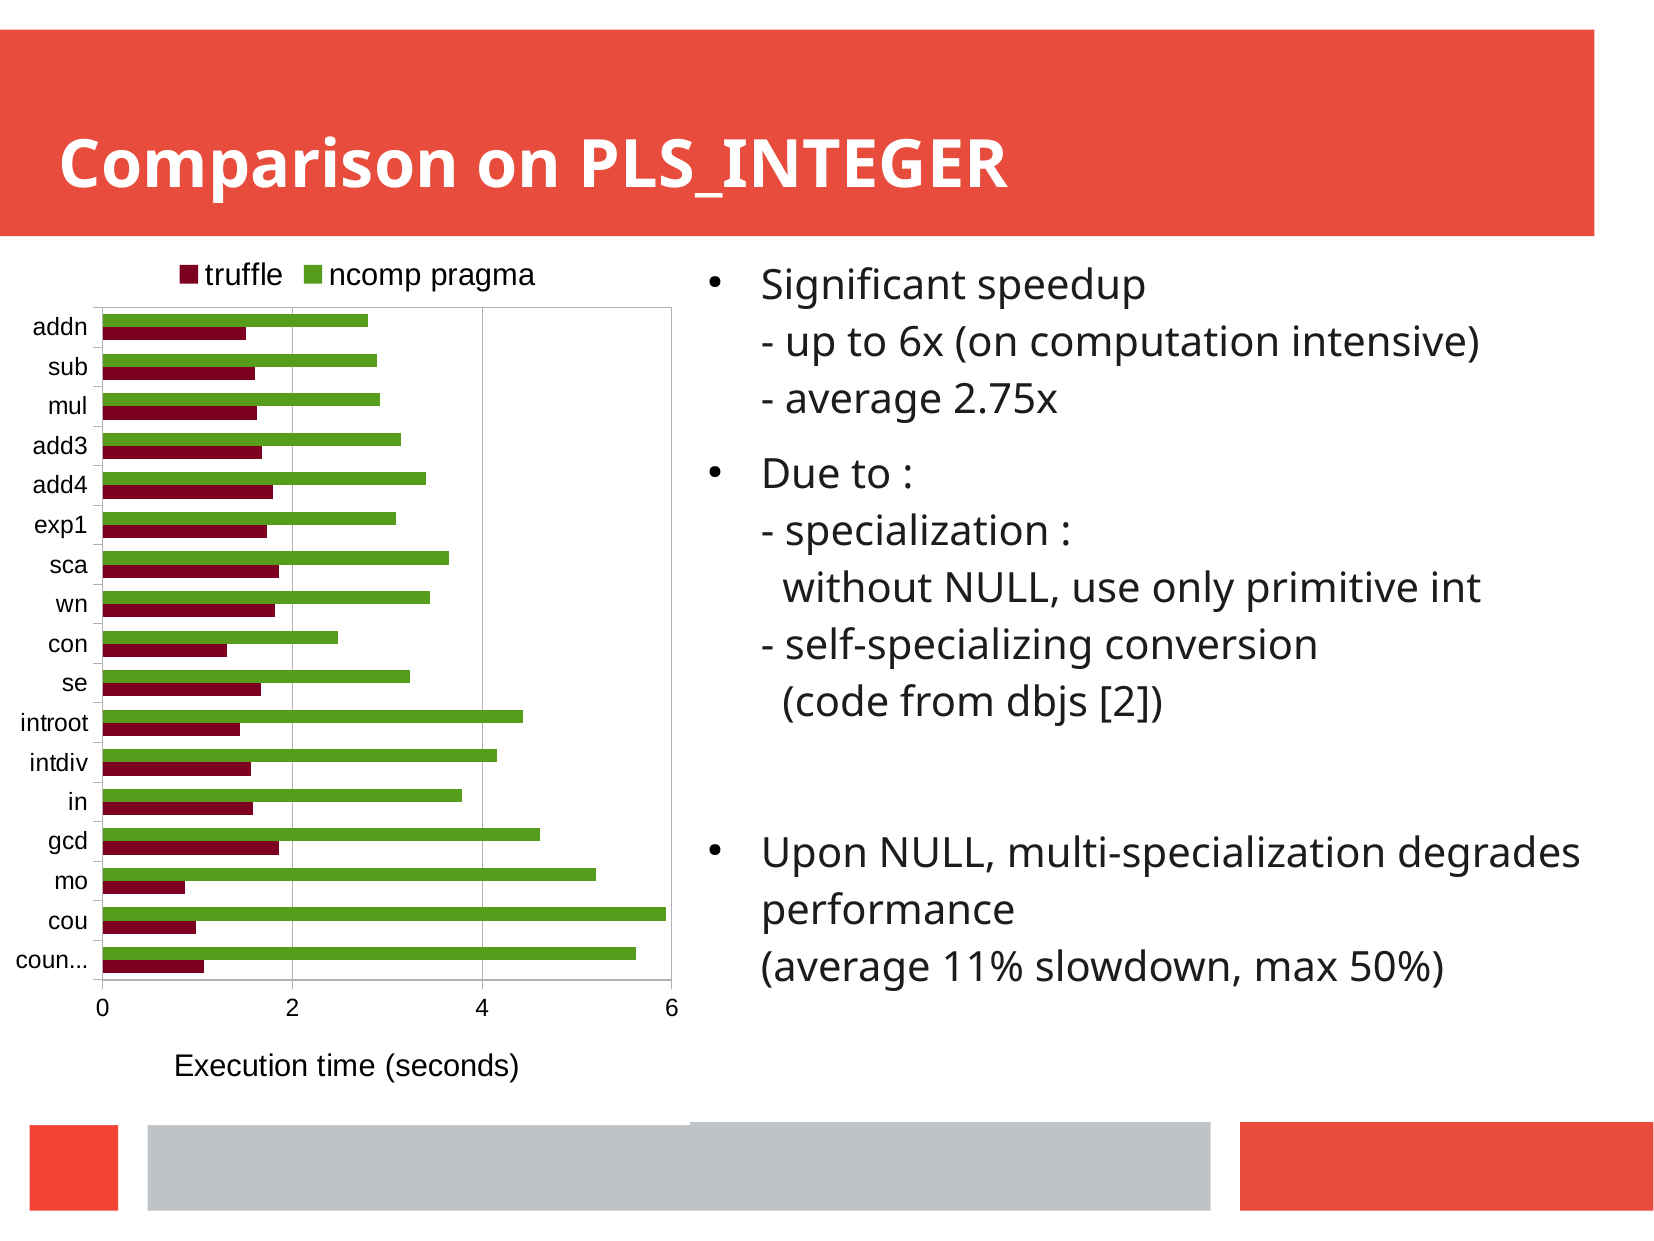

# Comparison on PLS_INTEGER
### Chart
| Category | ncomp pragma | truffle |
|---|---|---|
| addn | 2.8 | 1.506 |
| sub | 2.888 | 1.608 |
| mul | 2.924 | 1.622 |
| add3 | 3.144 | 1.68 |
| add4 | 3.412 | 1.798 |
| exp1 | 3.094 | 1.734 |
| scalprod | 3.65 | 1.86 |
| wntexp | 3.45 | 1.816 |
| constadd | 2.484 | 1.31 |
| search | 3.242 | 1.67 |
| introot | 4.426 | 1.45 |
| intdiv | 4.154 | 1.562 |
| intmod | 3.788 | 1.586 |
| gcd | 4.606 | 1.856 |
| modexp* | 5.19642857142857 | 0.866071428571429 |
| countprimes* | 5.93951219512195 | 0.983414634146341 |
| countfactors* | 5.62341463414634 | 1.06829268292683 |Significant speedup
- up to 6x (on computation intensive)
- average 2.75x
Due to :
- specialization :
 without NULL, use only primitive int
- self-specializing conversion
 (code from dbjs [2])
Upon NULL, multi-specialization degrades performance
(average 11% slowdown, max 50%)